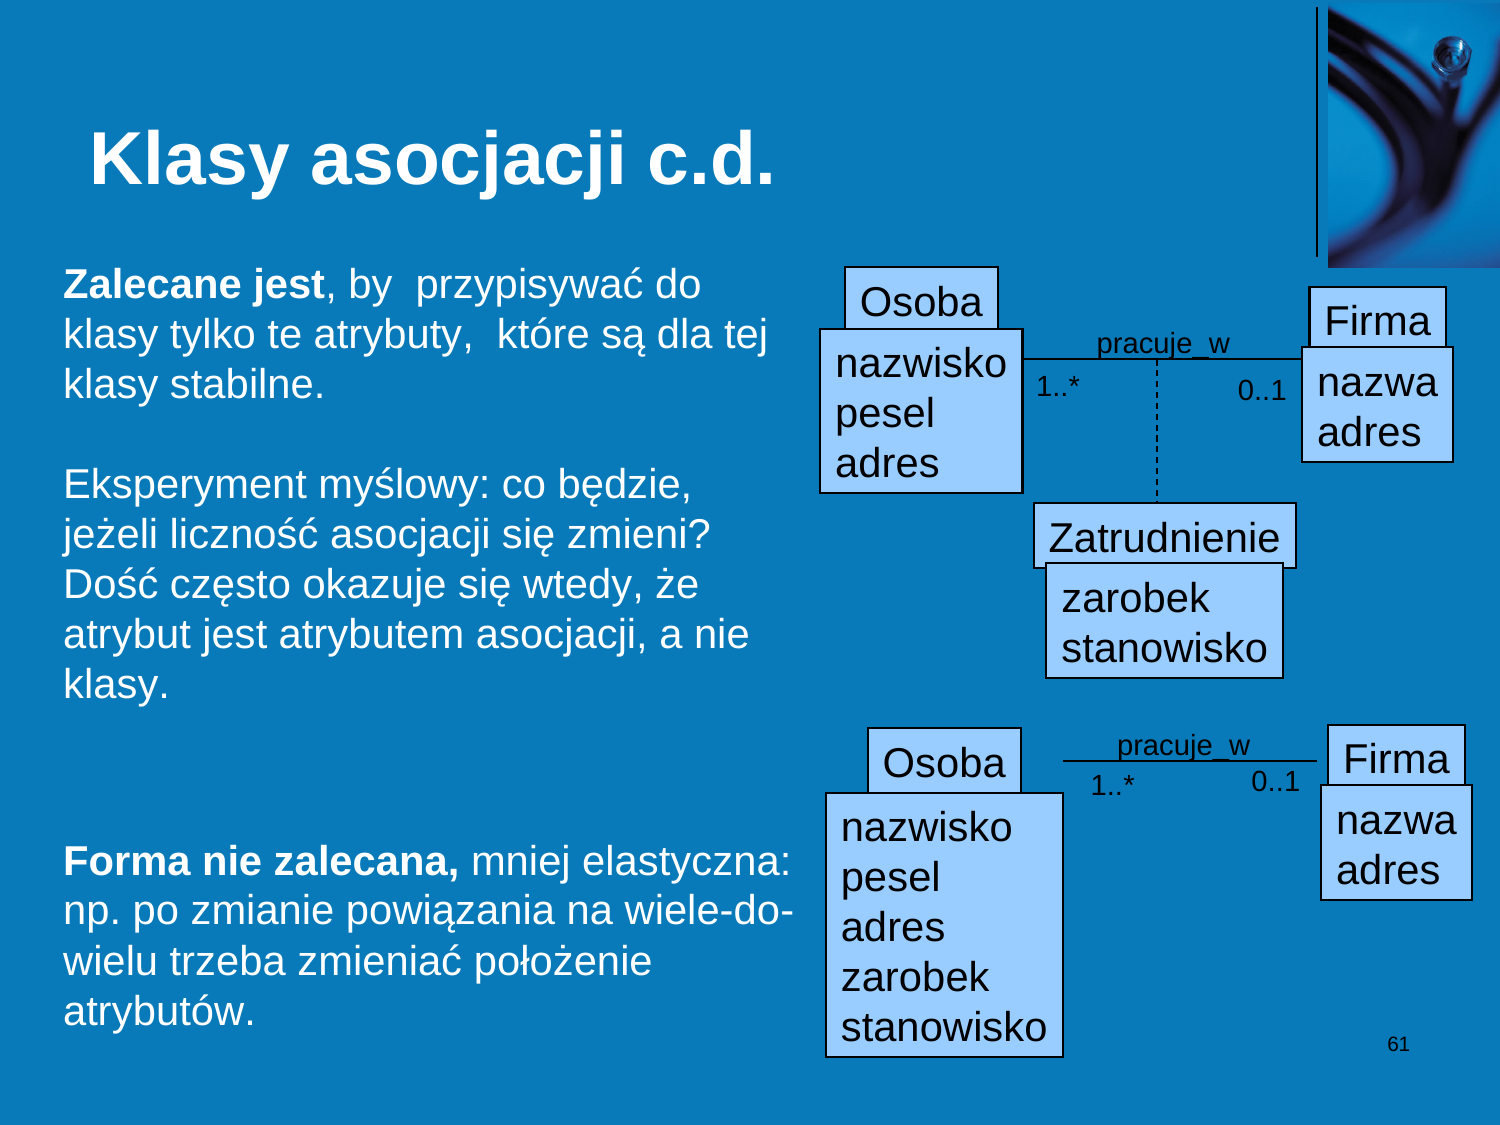

# Klasy asocjacji c.d.
Zalecane jest, by przypisywać do klasy tylko te atrybuty, które są dla tej klasy stabilne.
Eksperyment myślowy: co będzie, jeżeli liczność asocjacji się zmieni? Dość często okazuje się wtedy, że atrybut jest atrybutem asocjacji, a nie klasy.
Osoba
Firma
pracuje_w
nazwisko
pesel
adres
nazwa
adres
1..*
0..1
Zatrudnienie
zarobek
stanowisko
pracuje_w
Firma
Osoba
0..1
1..*
nazwa
adres
nazwisko
pesel
adres
zarobek
stanowisko
Forma nie zalecana, mniej elastyczna: np. po zmianie powiązania na wiele-do-wielu trzeba zmieniać położenie atrybutów.
61